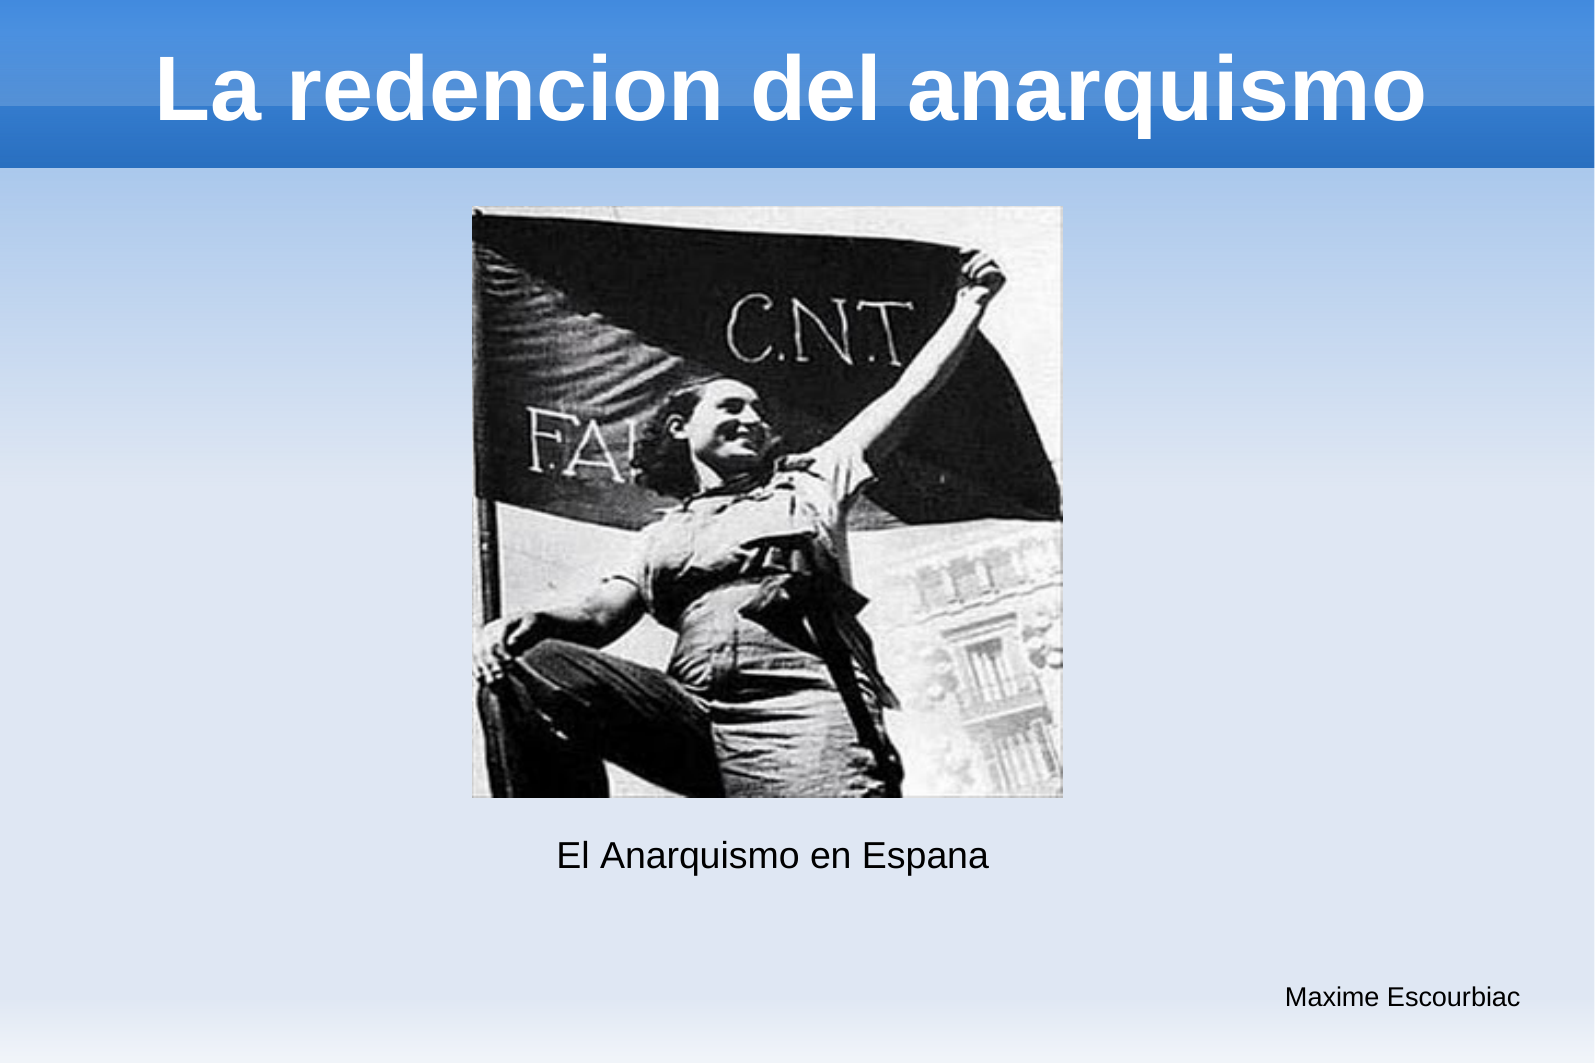

# La redencion del anarquismo
El Anarquismo en Espana
Maxime Escourbiac